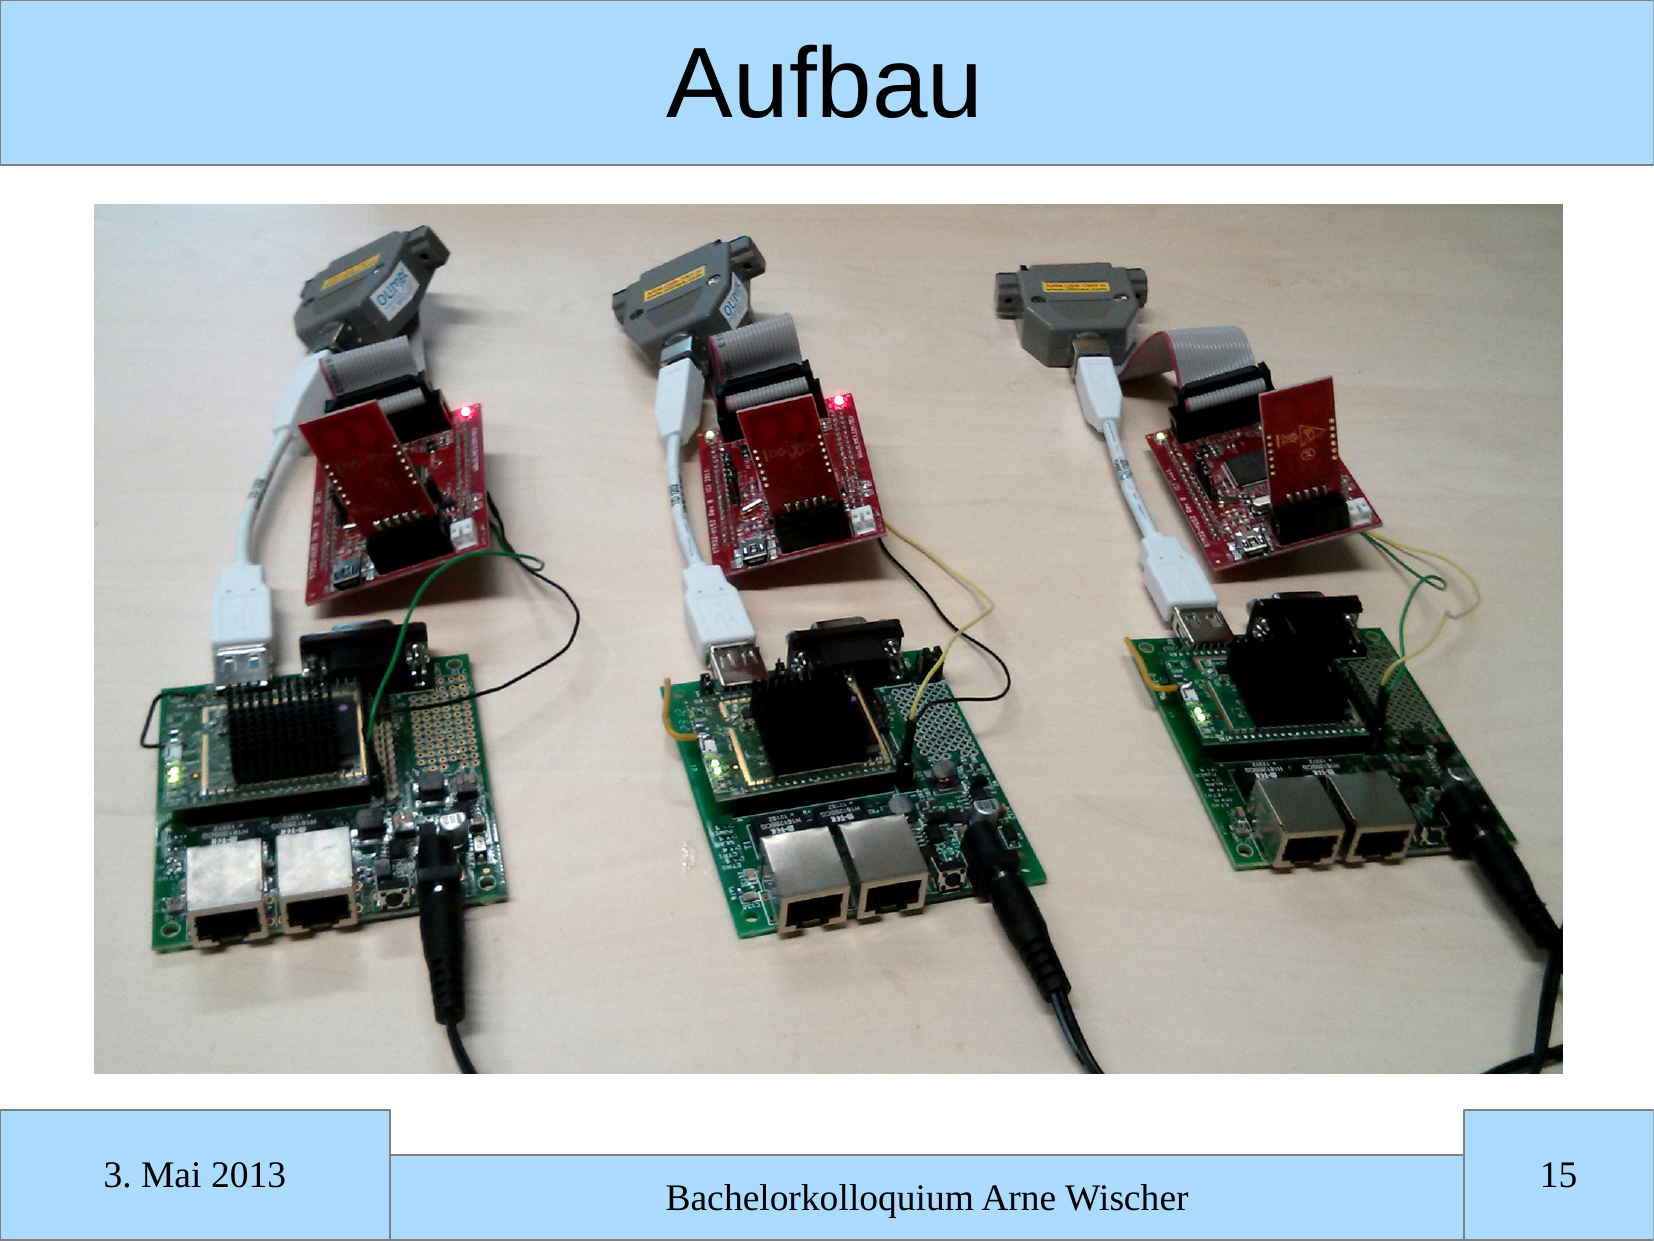

# Aufbau
3. Mai 2013
15
Bachelorkolloquium Arne Wischer